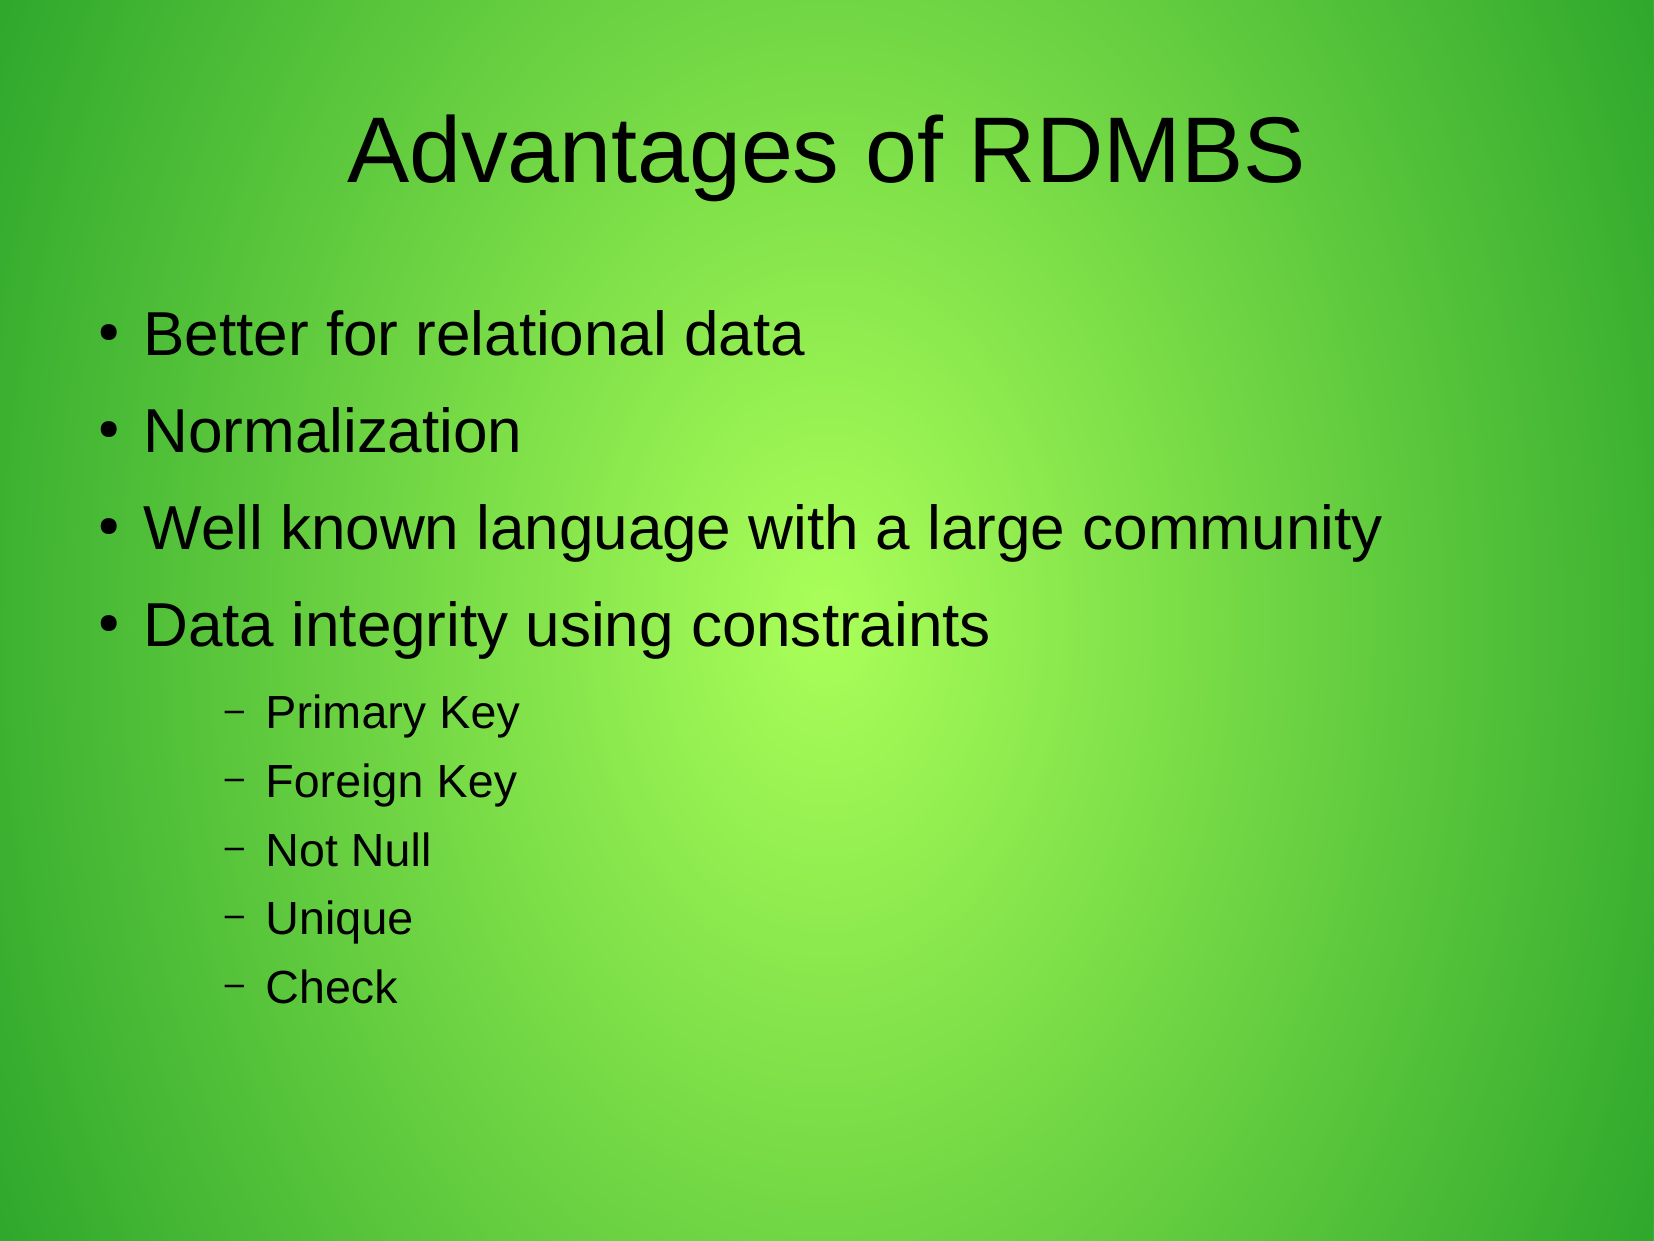

# Advantages of RDMBS
Better for relational data
Normalization
Well known language with a large community
Data integrity using constraints
Primary Key
Foreign Key
Not Null
Unique
Check